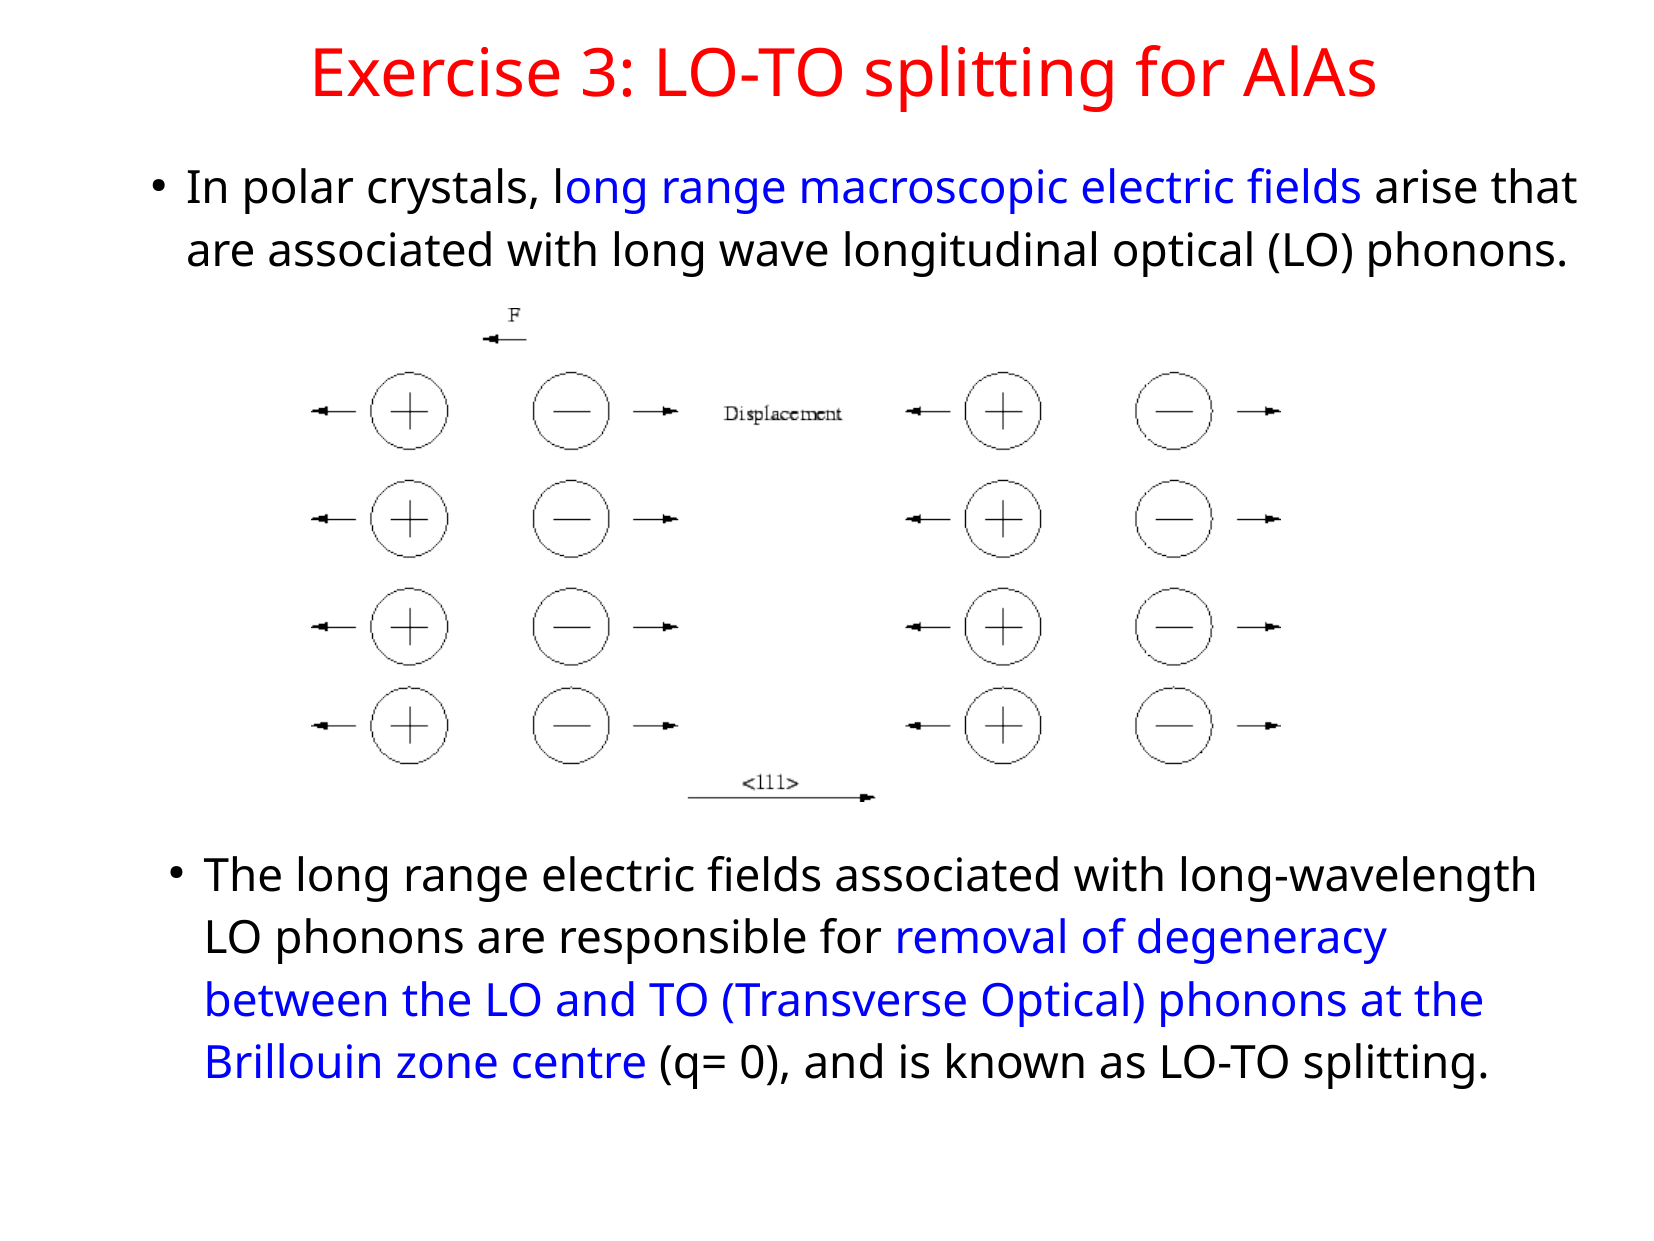

# Exercise 3: LO-TO splitting for AlAs
In polar crystals, long range macroscopic electric fields arise that
are associated with long wave longitudinal optical (LO) phonons.
The long range electric fields associated with long-wavelength
LO phonons are responsible for removal of degeneracy between the LO and TO (Transverse Optical) phonons at the Brillouin zone centre (q= 0), and is known as LO-TO splitting.